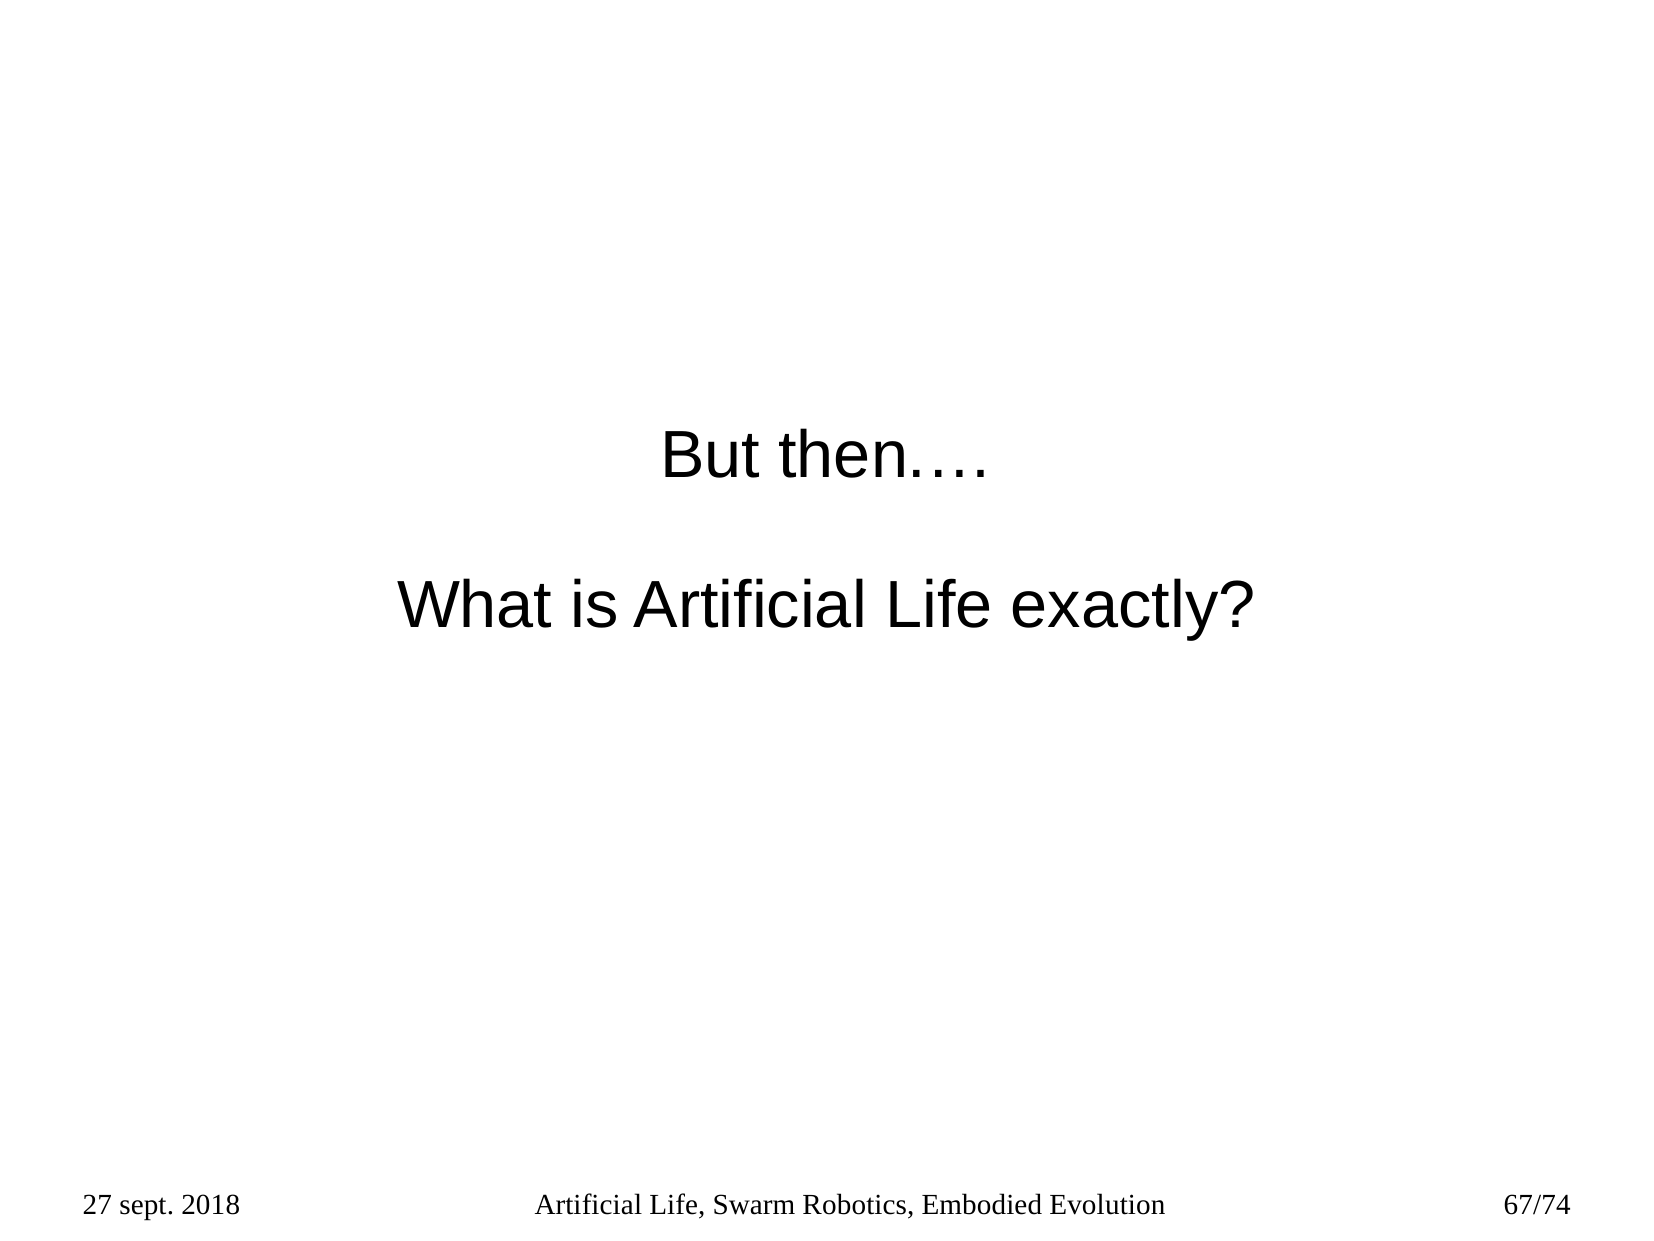

# But then.…
What is Artificial Life exactly?
27 sept. 2018
Artificial Life, Swarm Robotics, Embodied Evolution
67